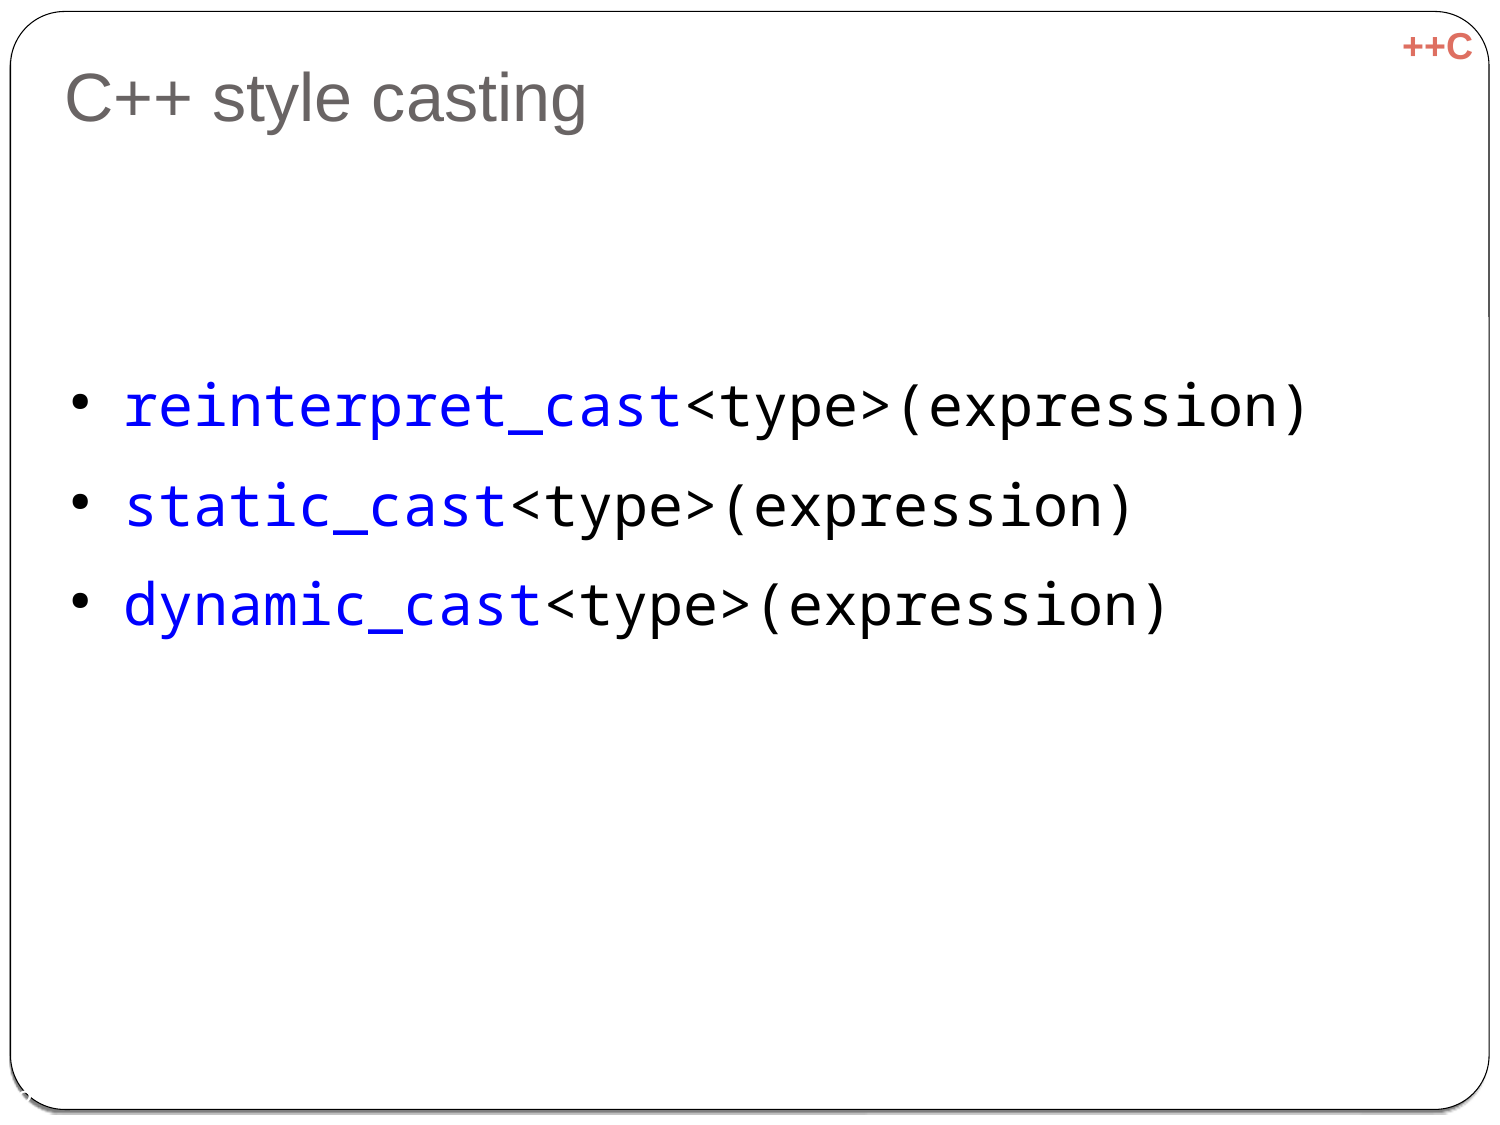

# C++ style casting
reinterpret_cast<type>(expression)
static_cast<type>(expression)
dynamic_cast<type>(expression)